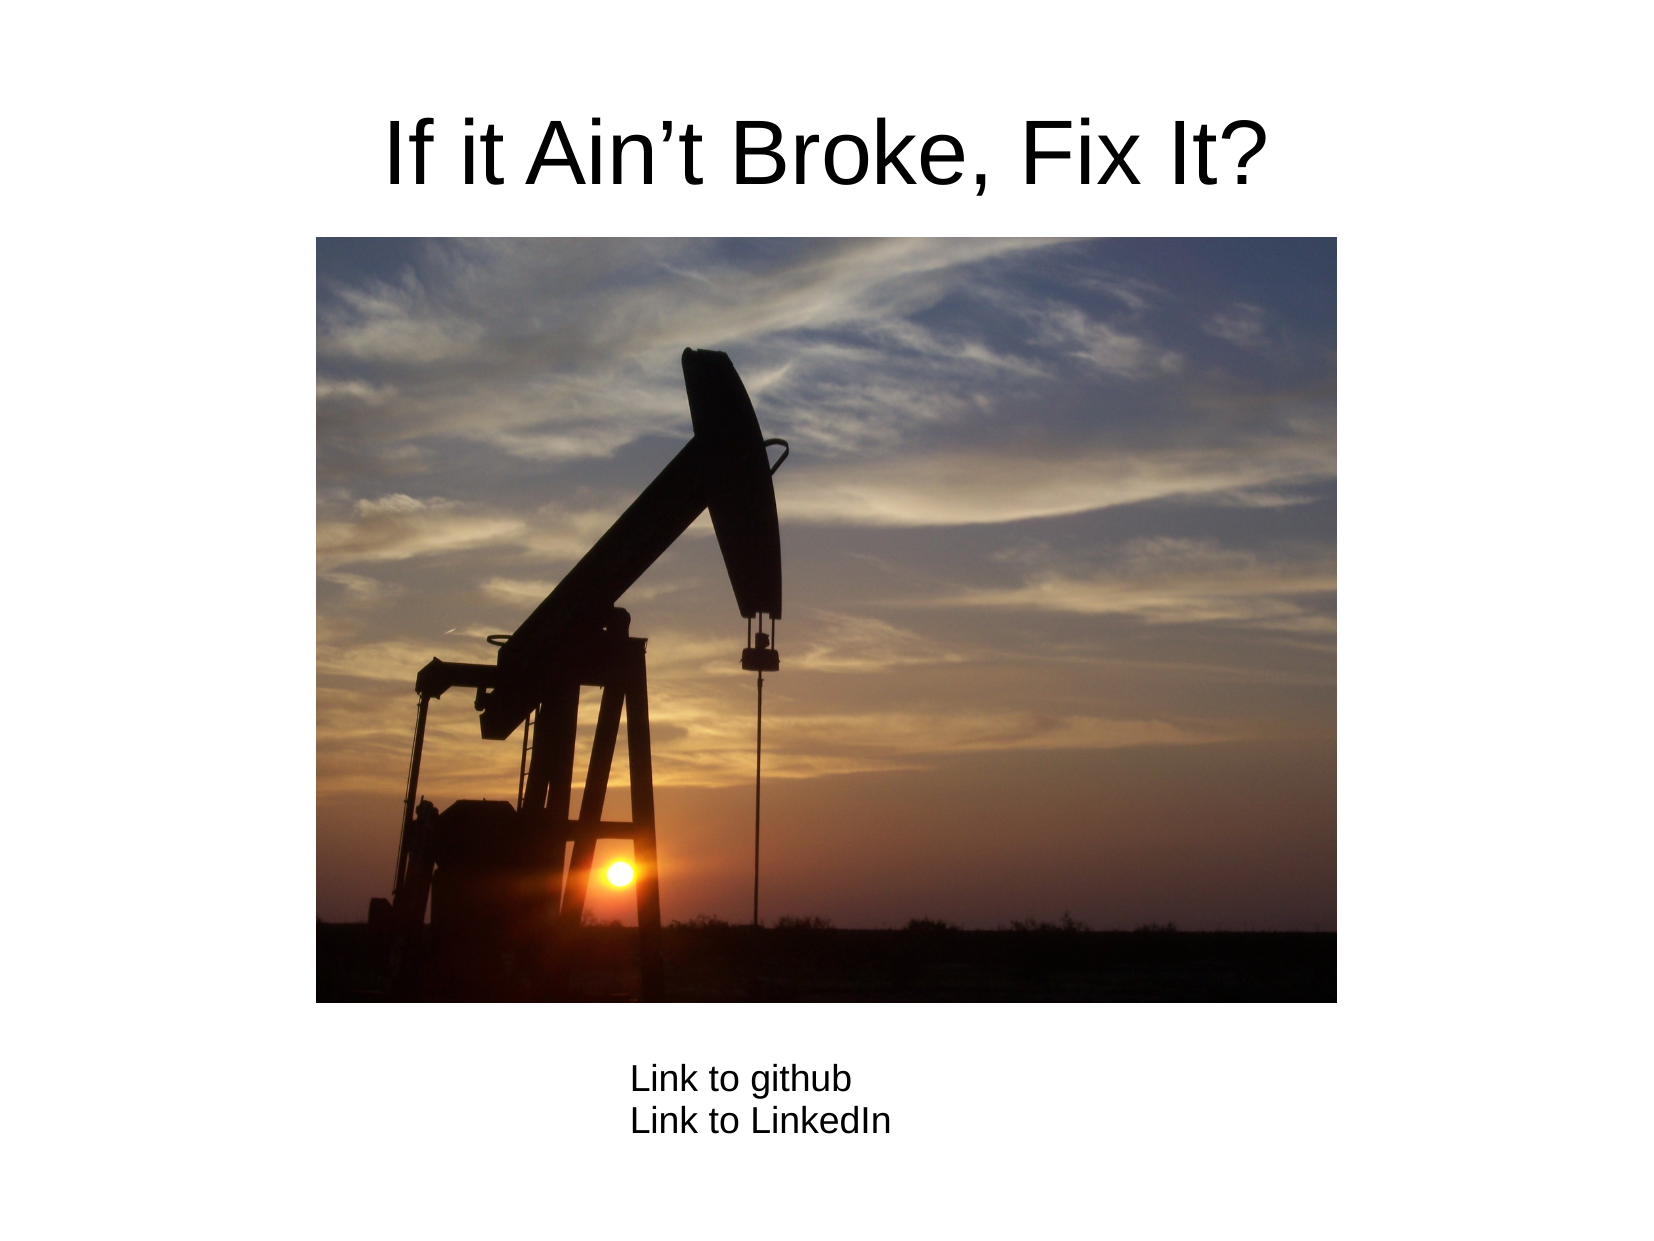

# If it Ain’t Broke, Fix It?
Link to github
Link to LinkedIn